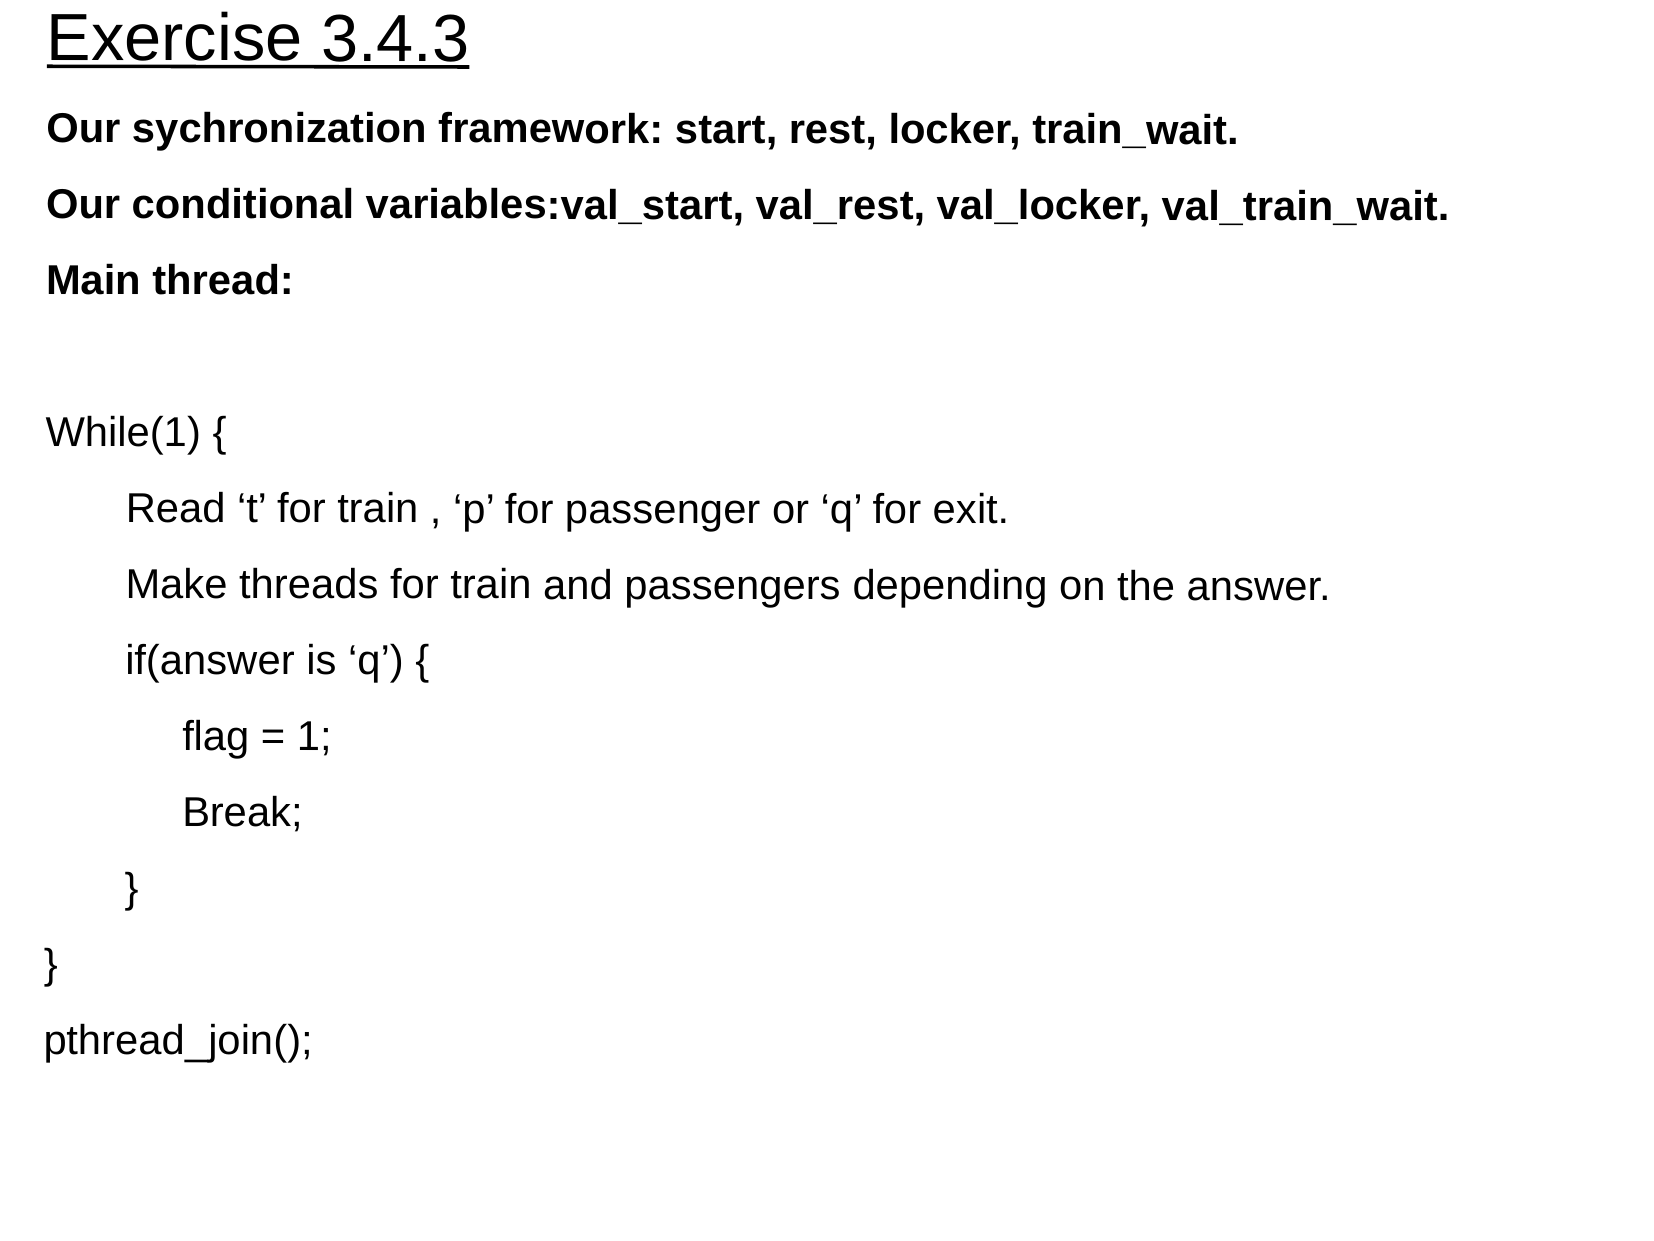

# Exercise 3.4.3
Our sychronization framework: start, rest, locker, train_wait.
Our conditional variables:val_start, val_rest, val_locker, val_train_wait.
Main thread:
While(1) {
 Read ‘t’ for train , ‘p’ for passenger or ‘q’ for exit.
 Make threads for train and passengers depending on the answer.
 if(answer is ‘q’) {
 flag = 1;
 Break;
 }
}
pthread_join();